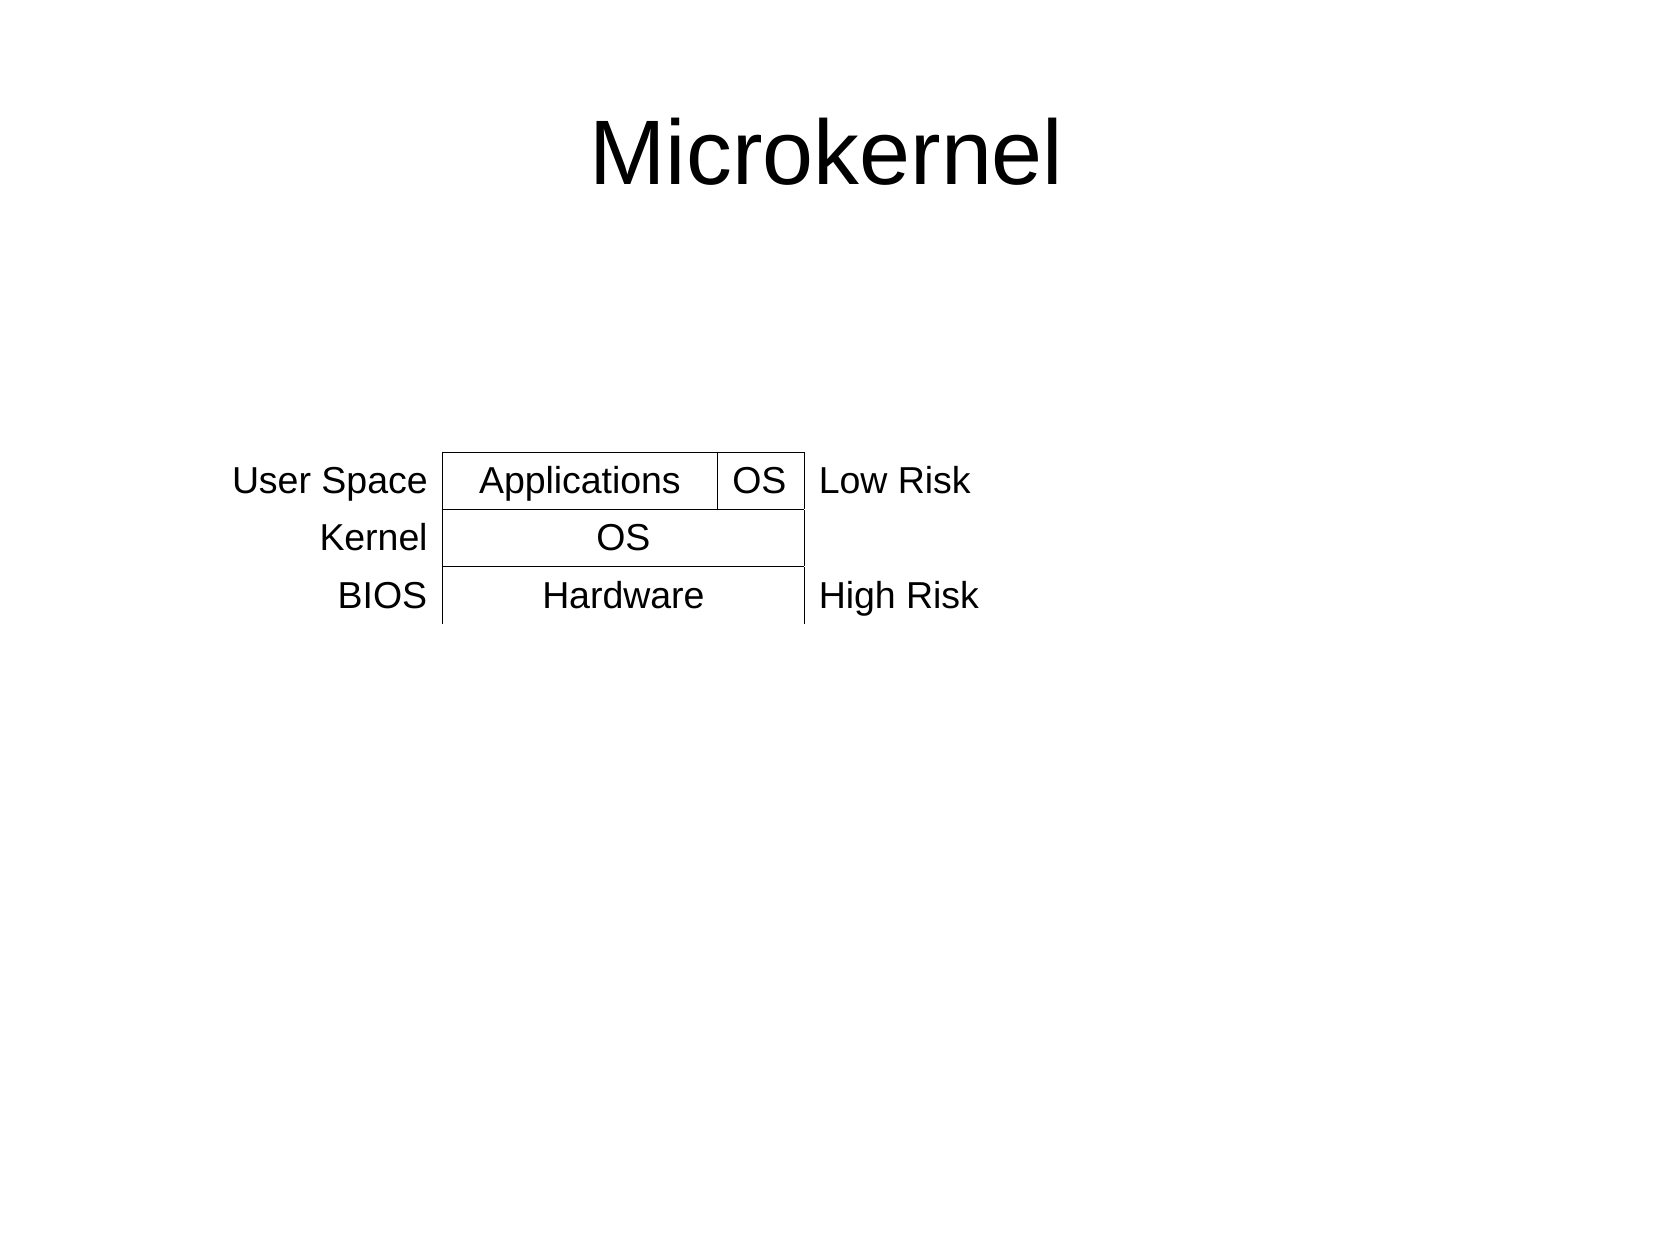

# Microkernel
| User Space | Applications | OS | Low Risk |
| --- | --- | --- | --- |
| Kernel | OS | | |
| BIOS | Hardware | | High Risk |